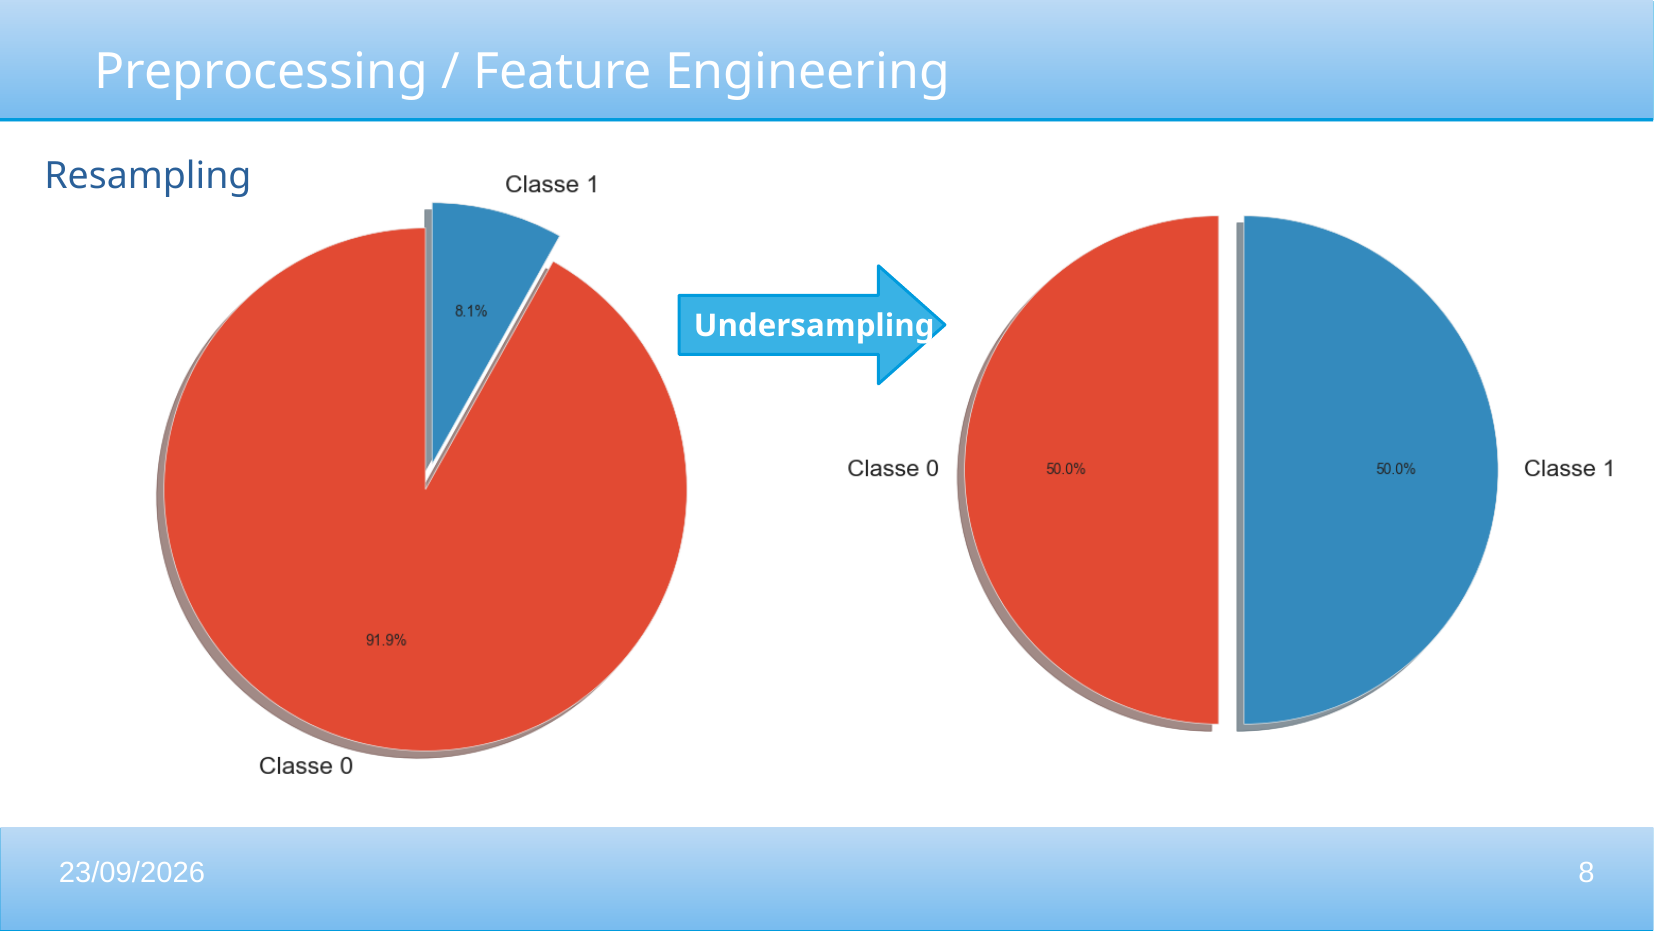

# Preprocessing / Feature Engineering
Resampling
Undersampling
8